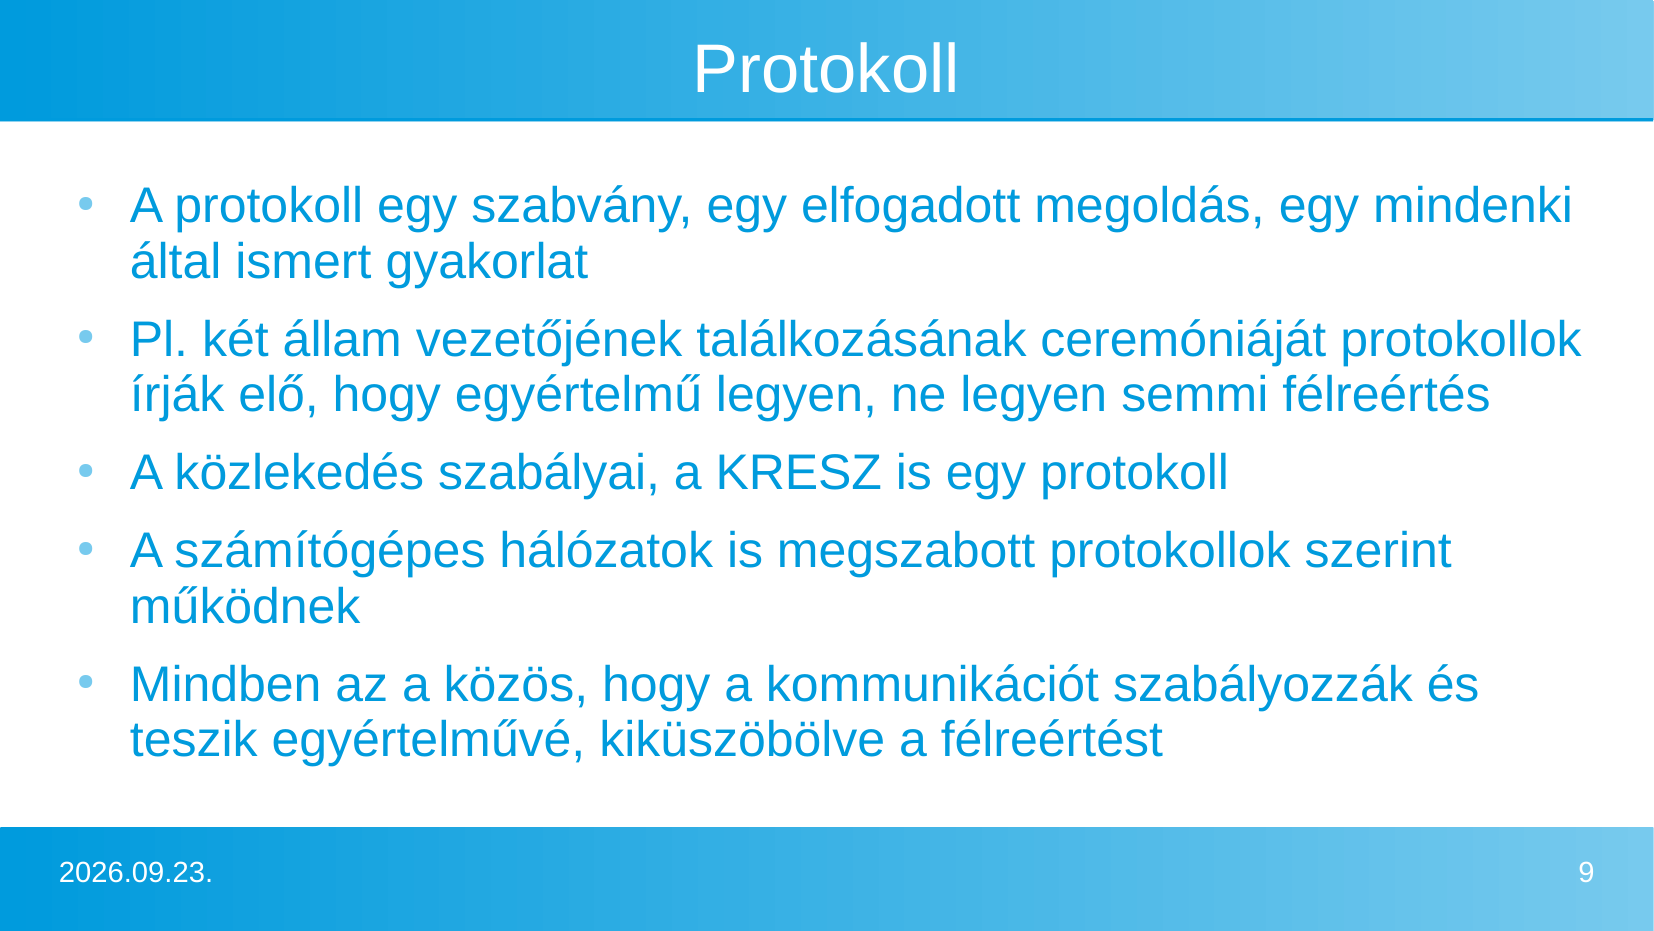

# Protokoll
A protokoll egy szabvány, egy elfogadott megoldás, egy mindenki által ismert gyakorlat
Pl. két állam vezetőjének találkozásának ceremóniáját protokollok írják elő, hogy egyértelmű legyen, ne legyen semmi félreértés
A közlekedés szabályai, a KRESZ is egy protokoll
A számítógépes hálózatok is megszabott protokollok szerint működnek
Mindben az a közös, hogy a kommunikációt szabályozzák és teszik egyértelművé, kiküszöbölve a félreértést
9